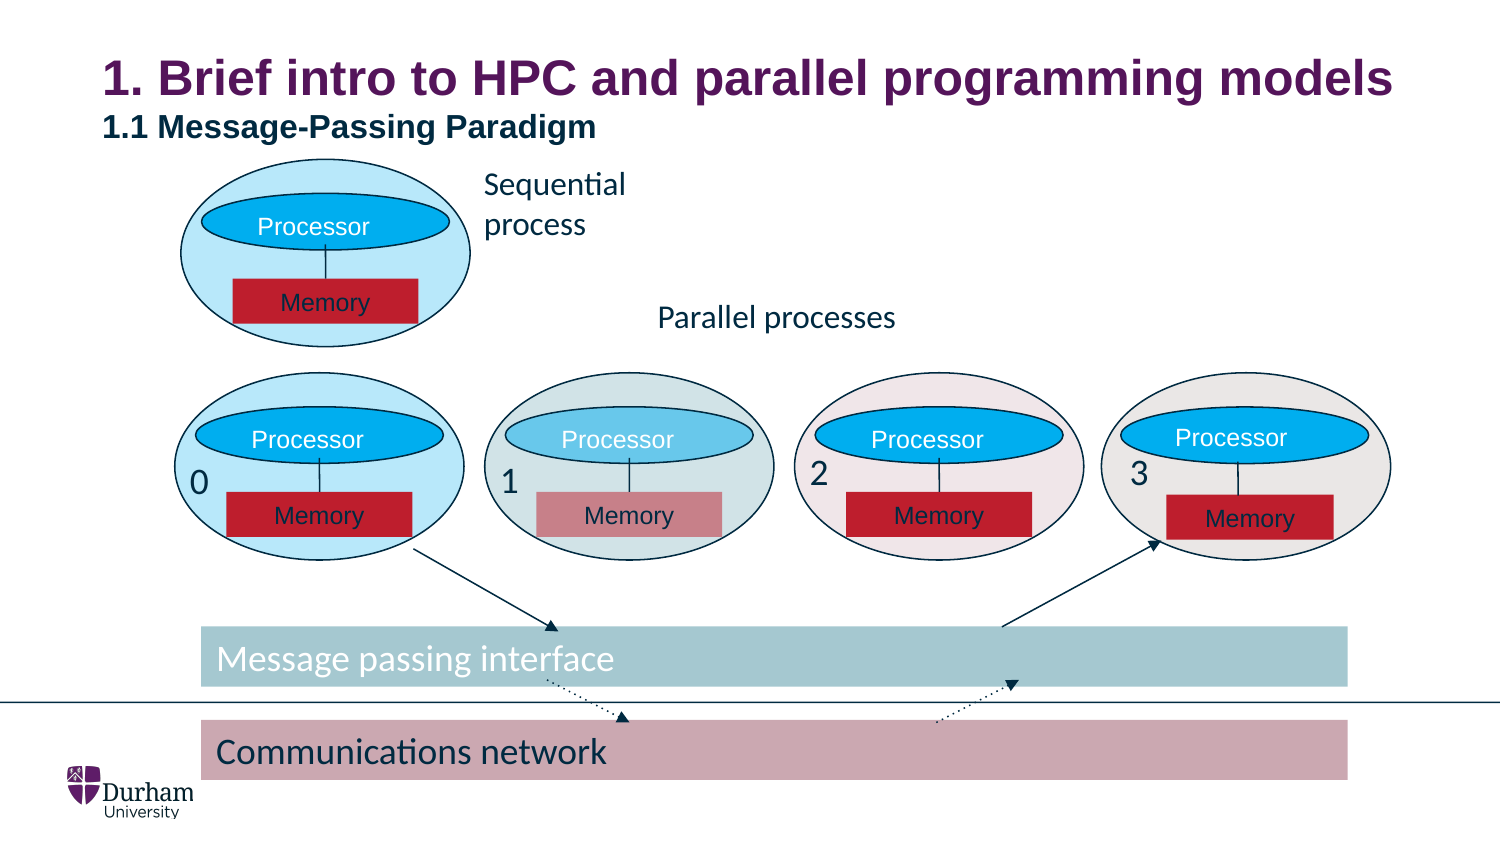

# 1. Brief intro to HPC and parallel programming models 1.1 Message-Passing Paradigm
Sequential process
Processor
Memory
Processor
Processor
Processor
Processor
3
2
1
0
Memory
Memory
Memory
Memory
Parallel processes
Message passing interface
Communications network